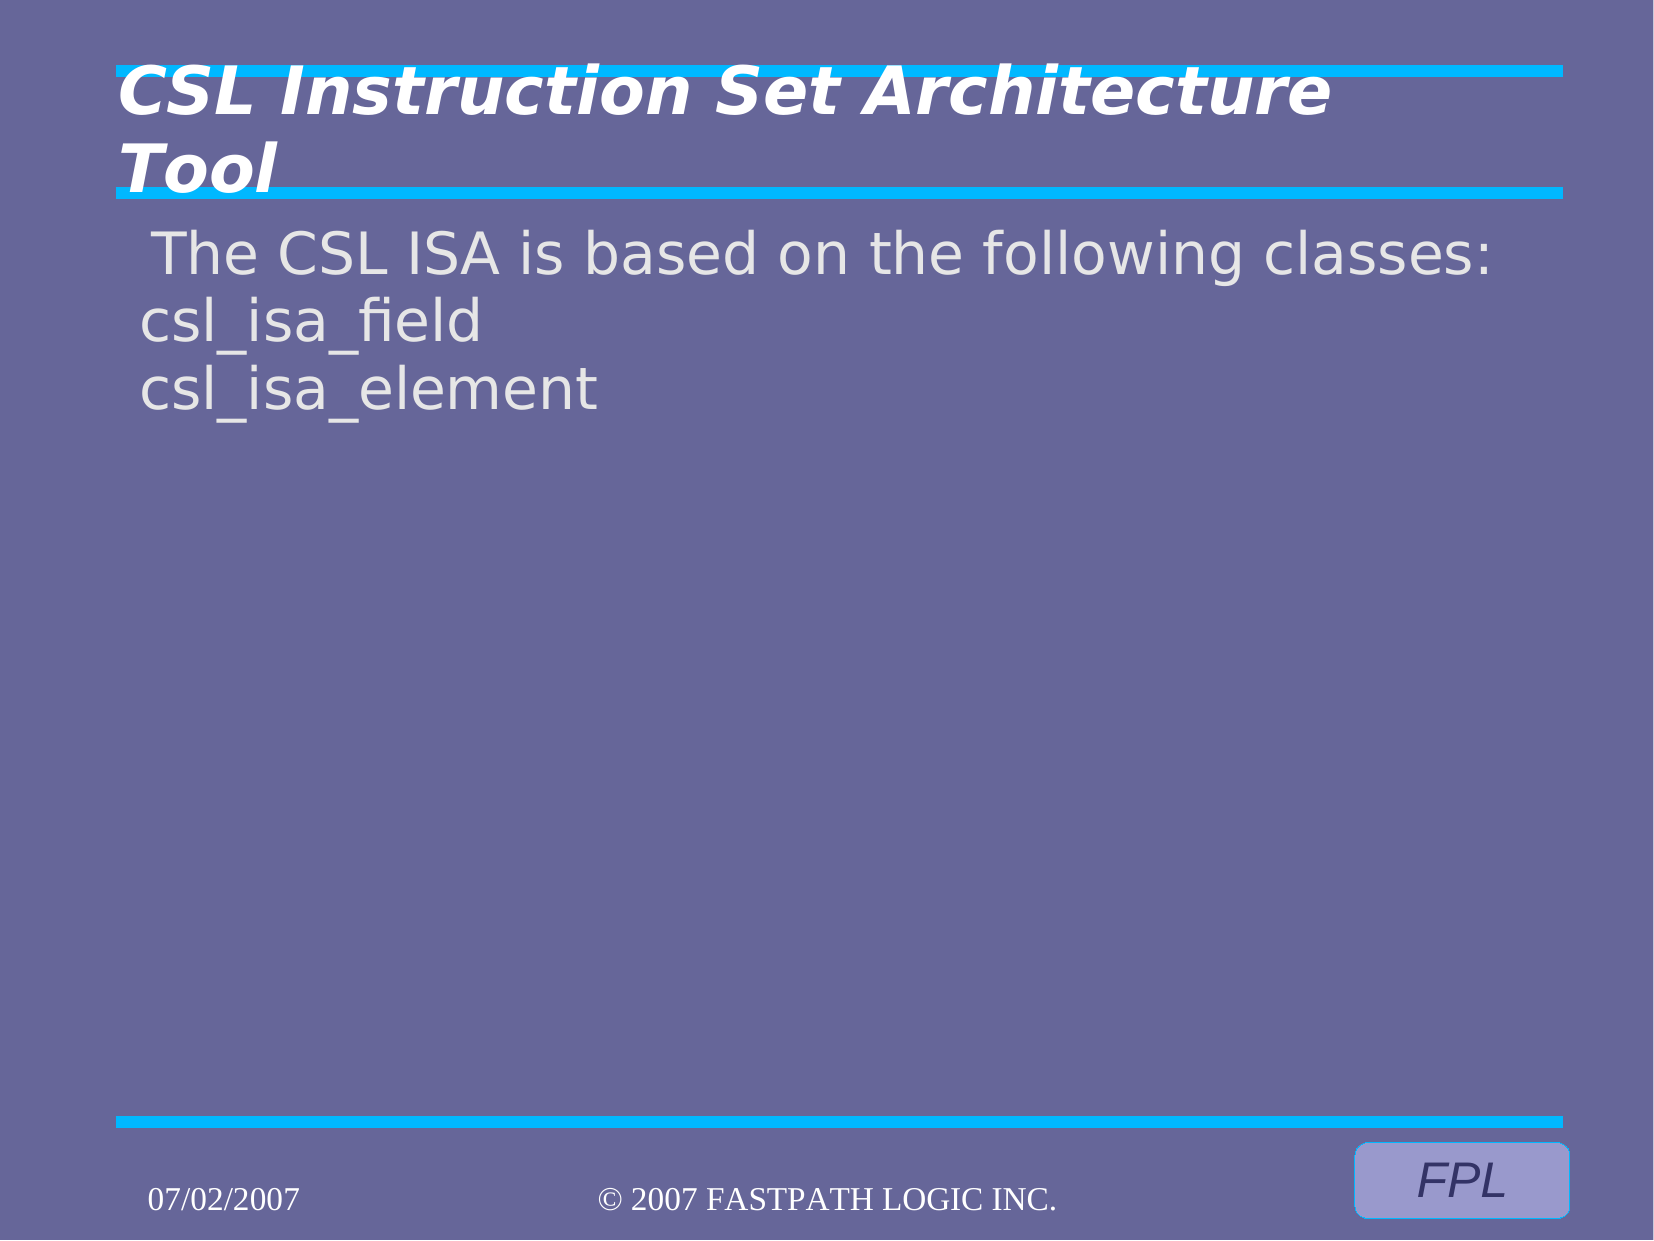

# CSL Instruction Set Architecture Tool
The CSL ISA is based on the following classes:
csl_isa_field
csl_isa_element
07/02/2007
© 2007 FASTPATH LOGIC INC.